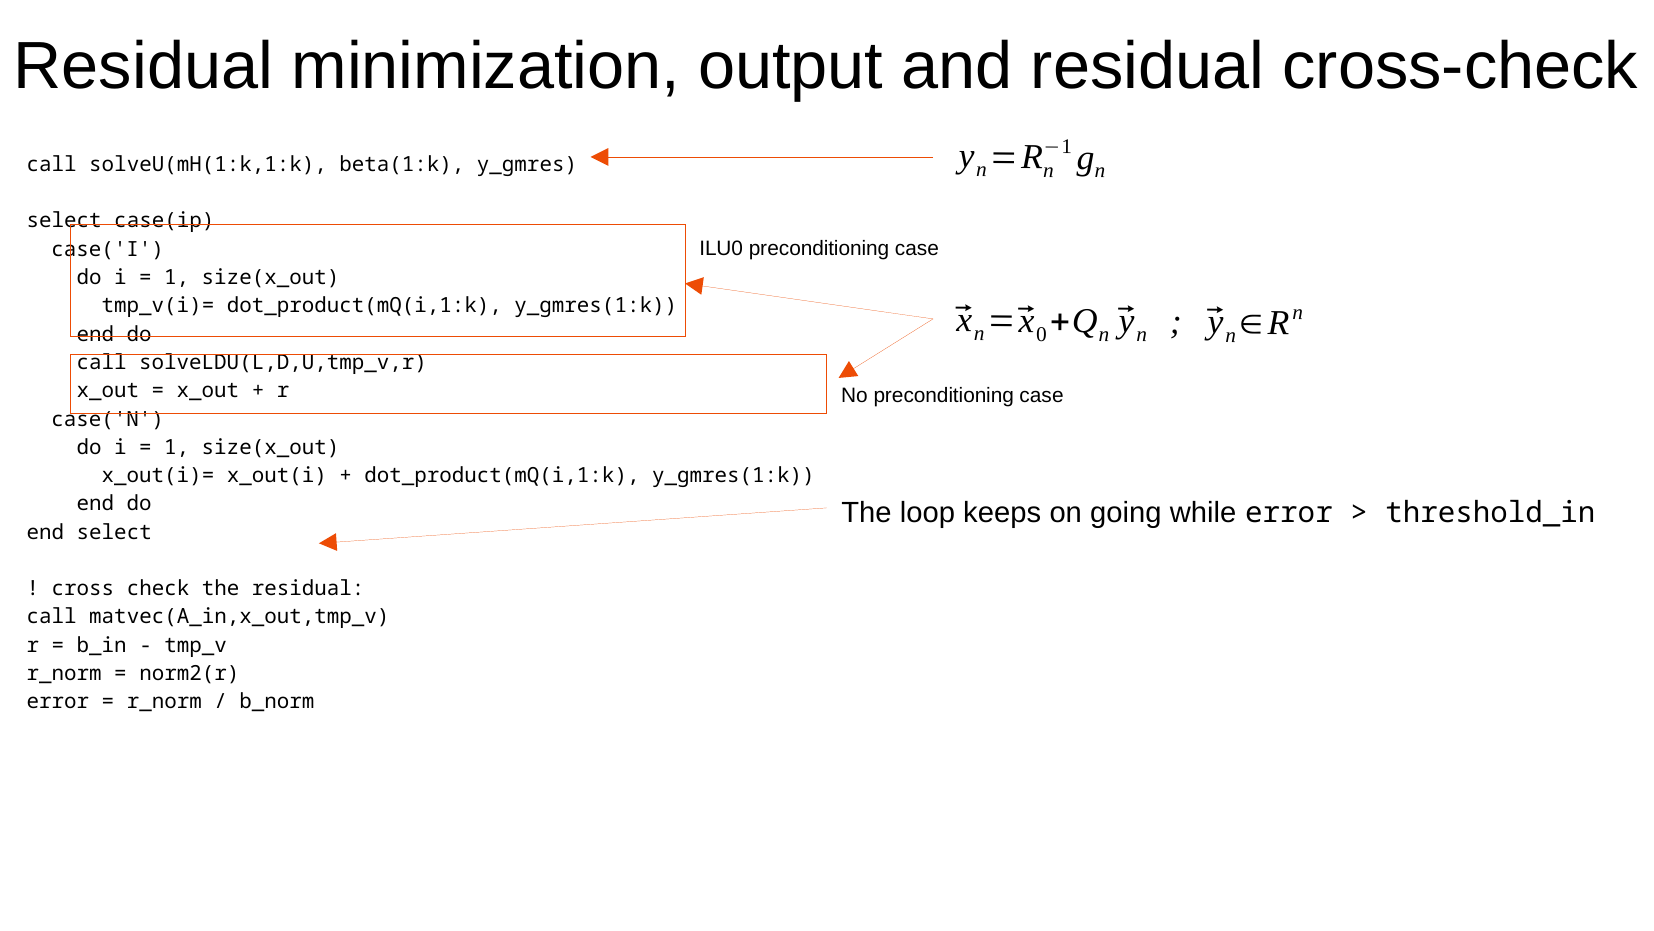

# Residual minimization, output and residual cross-check
call solveU(mH(1:k,1:k), beta(1:k), y_gmres)
select case(ip)
 case('I')
 do i = 1, size(x_out)
 tmp_v(i)= dot_product(mQ(i,1:k), y_gmres(1:k))
 end do
 call solveLDU(L,D,U,tmp_v,r)
 x_out = x_out + r
 case('N')
 do i = 1, size(x_out)
 x_out(i)= x_out(i) + dot_product(mQ(i,1:k), y_gmres(1:k))
 end do
end select
! cross check the residual:
call matvec(A_in,x_out,tmp_v)
r = b_in - tmp_v
r_norm = norm2(r)
error = r_norm / b_norm
ILU0 preconditioning case
No preconditioning case
The loop keeps on going while error > threshold_in